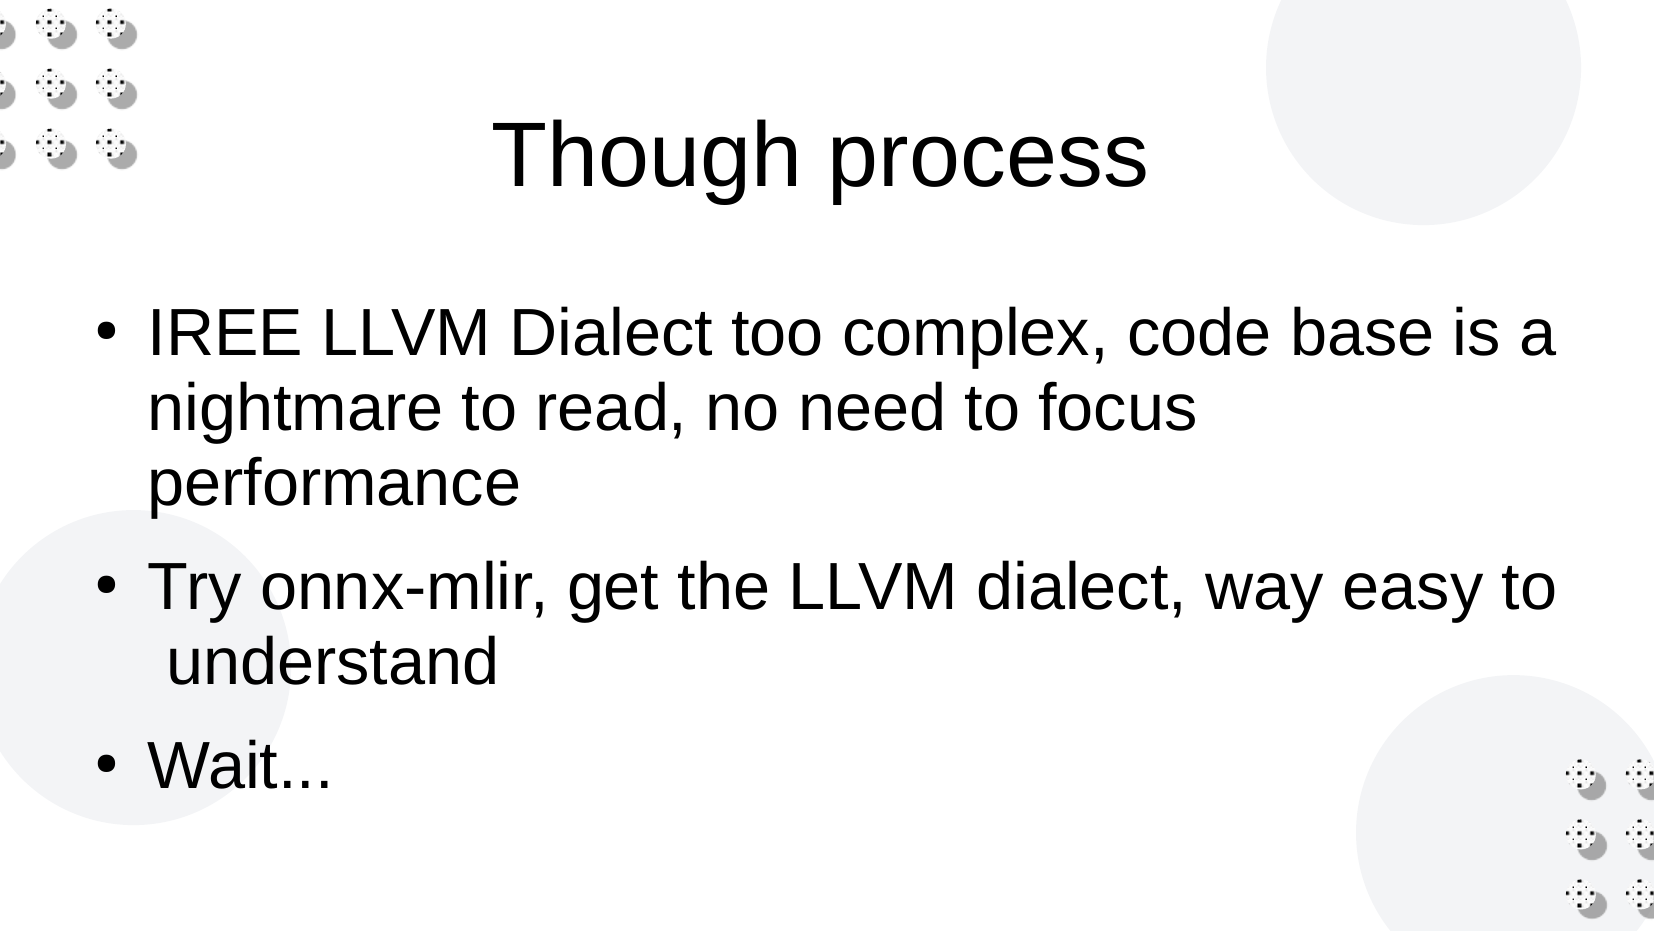

# Though process
IREE LLVM Dialect too complex, code base is a nightmare to read, no need to focus performance
Try onnx-mlir, get the LLVM dialect, way easy to understand
Wait...